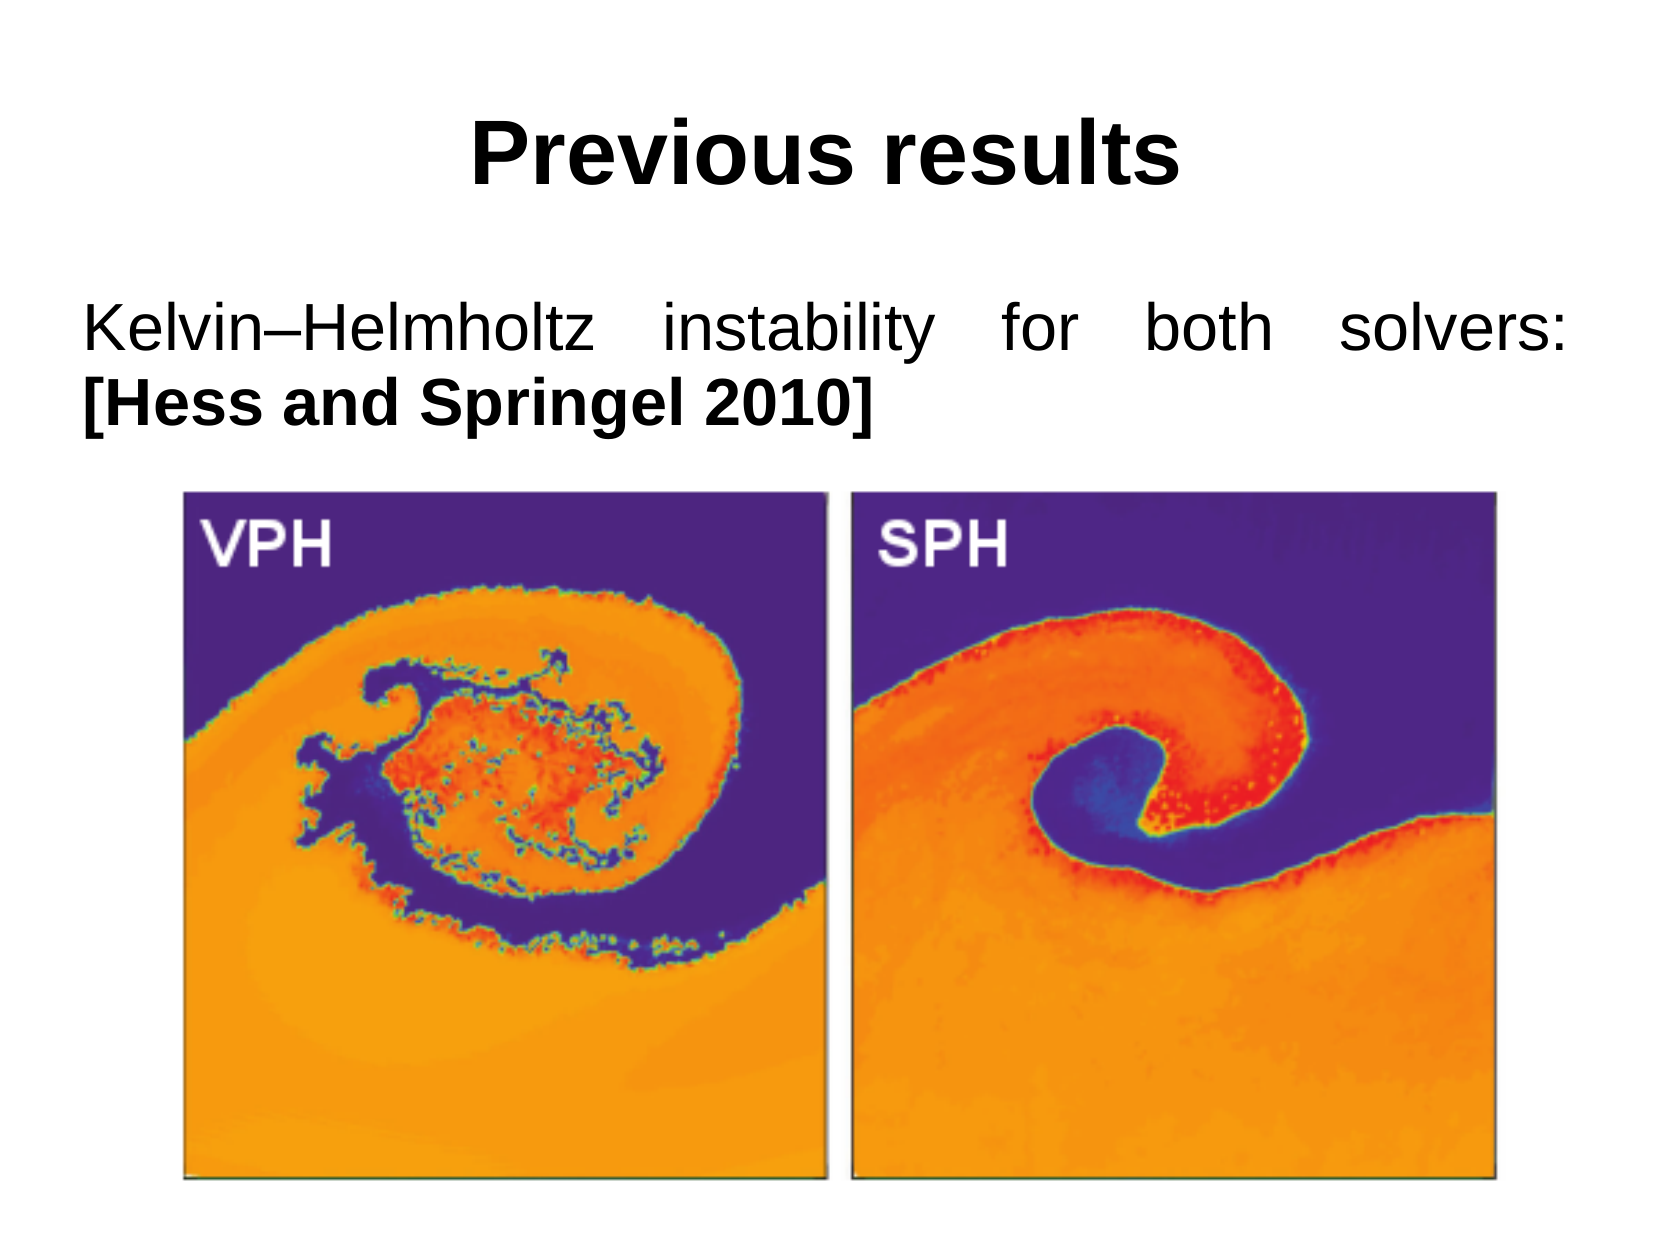

# Previous results
Kelvin–Helmholtz instability for both solvers: [Hess and Springel 2010]